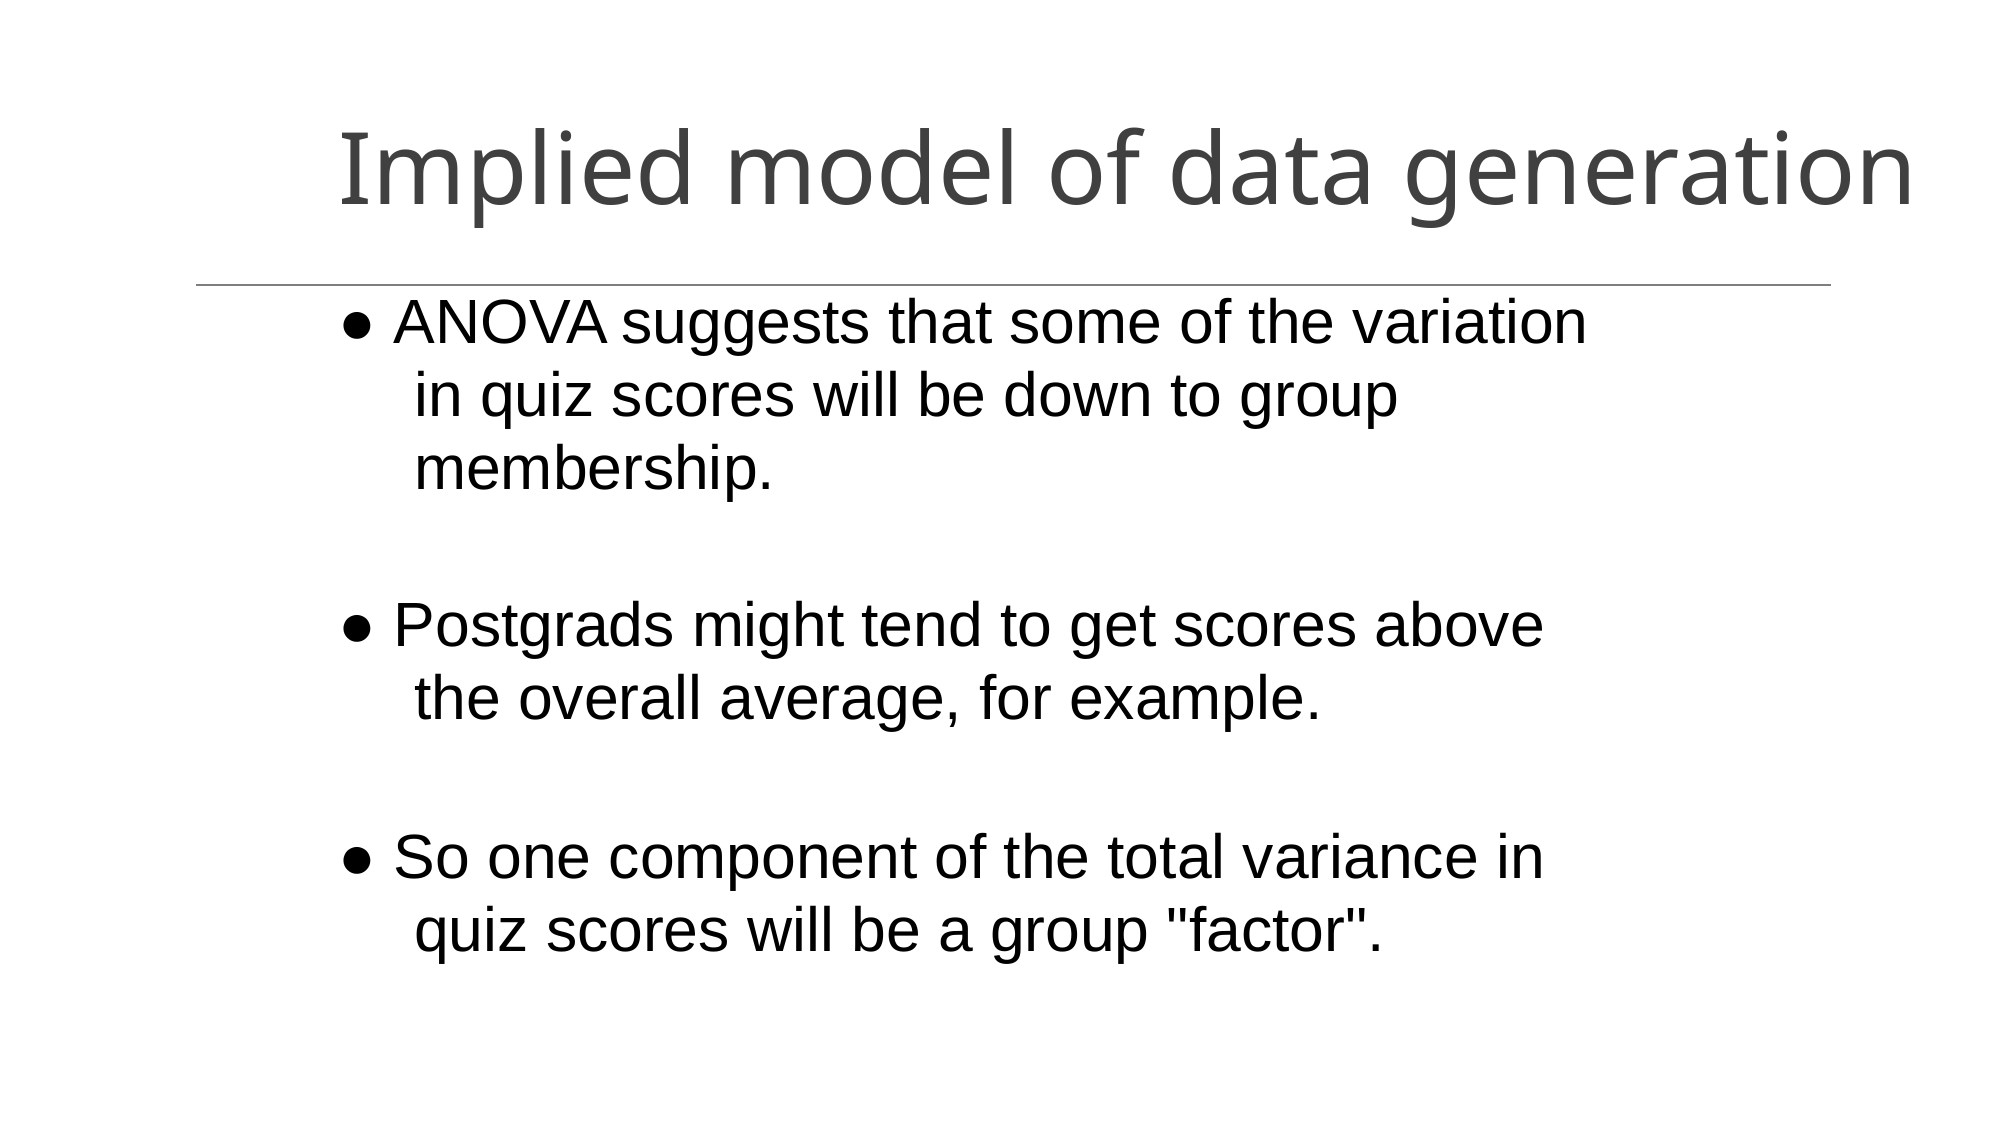

Implied model of data generation
● ANOVA suggests that some of the variation
in quiz scores will be down to group
membership.
● Postgrads might tend to get scores above
the overall average, for example.
● So one component of the total variance in
quiz scores will be a group "factor".